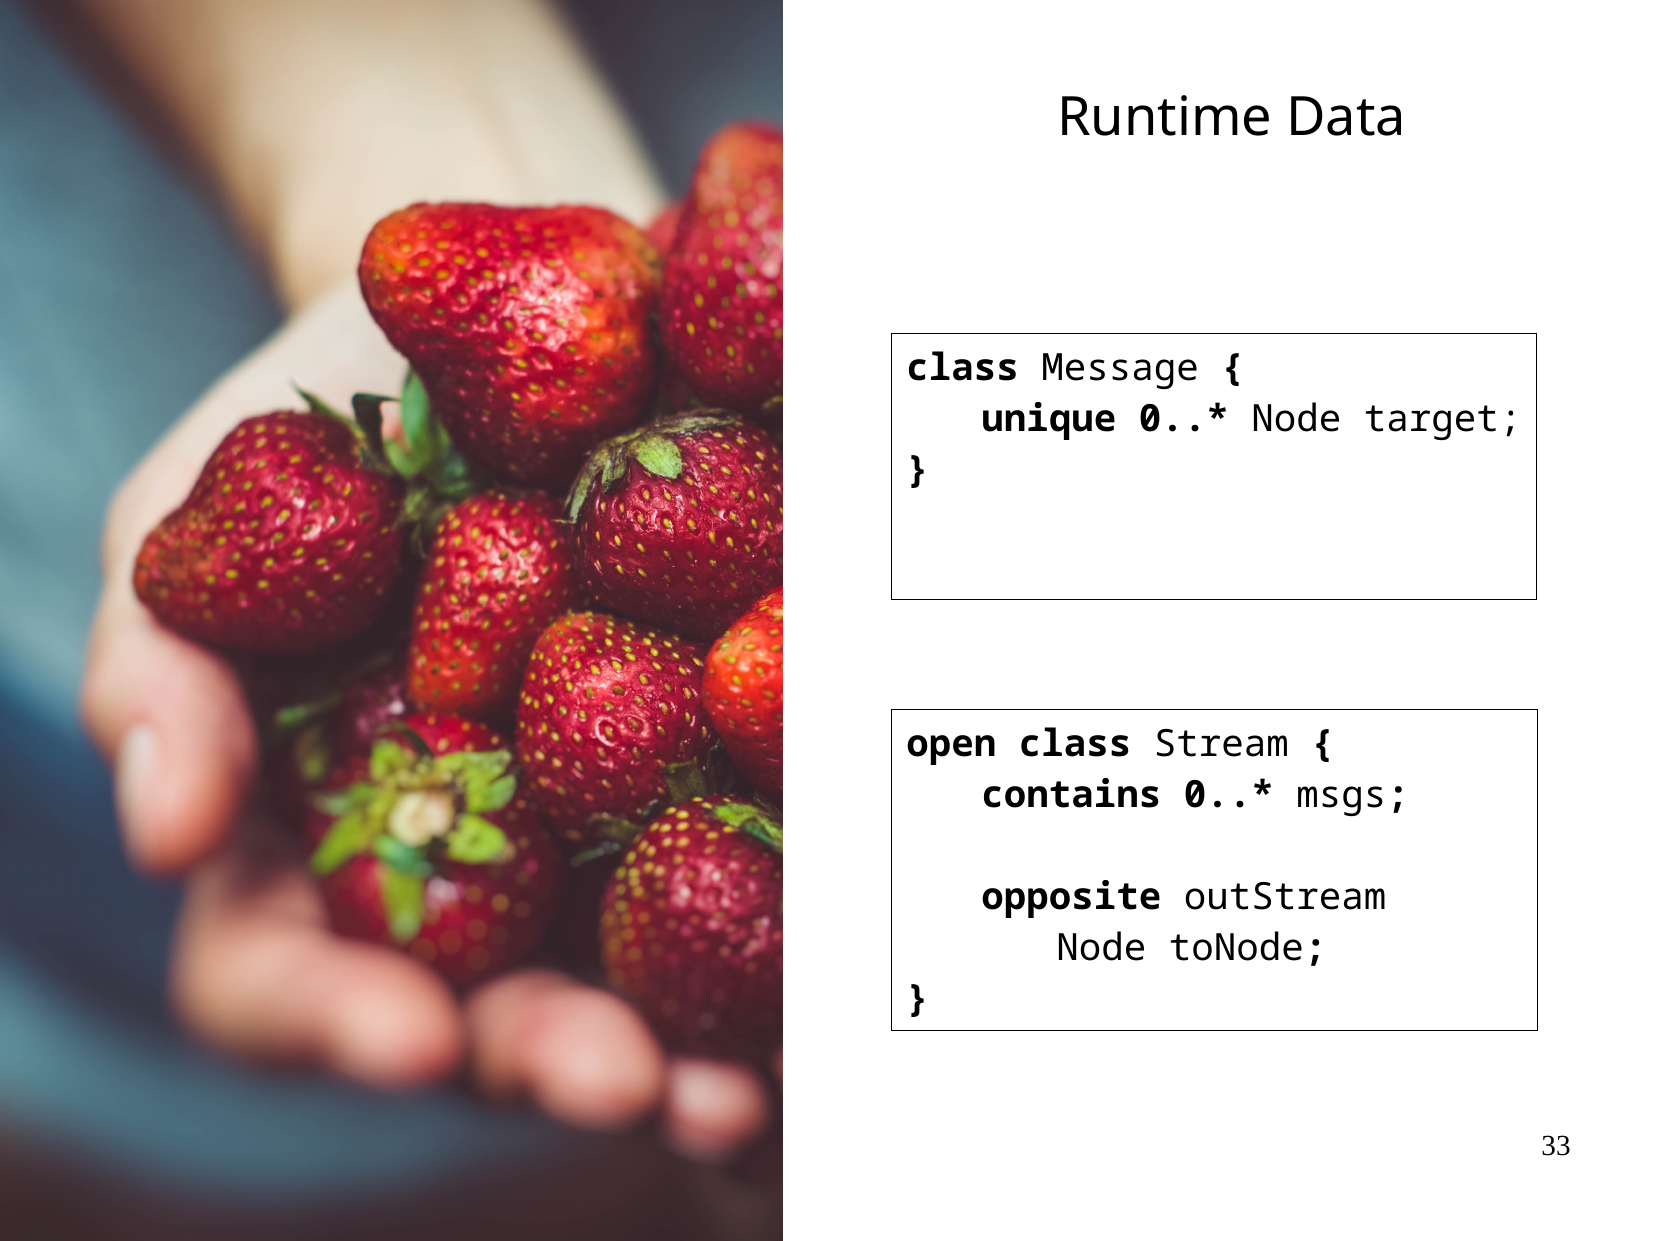

# Runtime Data
class Message {
	unique 0..* Node target;
}
open class Stream {
	contains 0..* msgs;
	opposite outStream
		Node toNode;
}
33